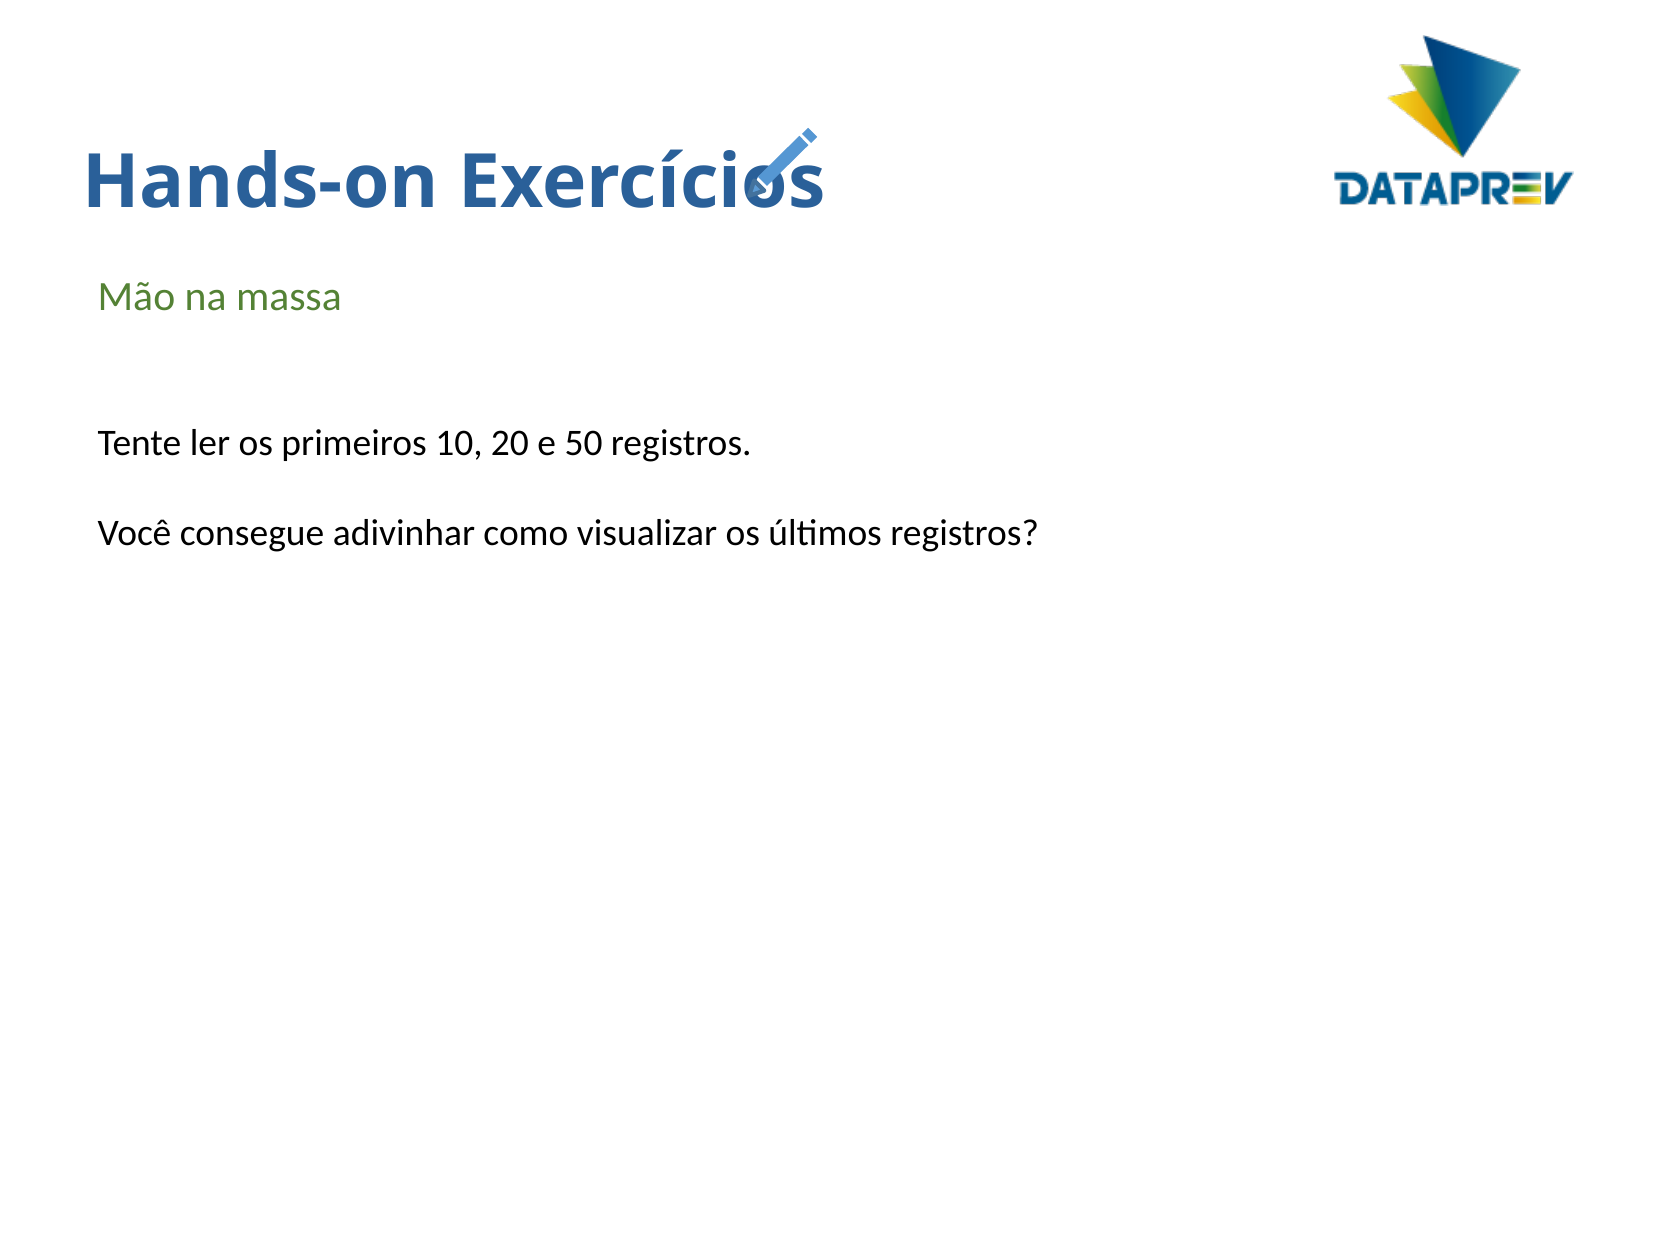

# Hands-on Exercícios
Mão na massa
Tente ler os primeiros 10, 20 e 50 registros.
Você consegue adivinhar como visualizar os últimos registros?